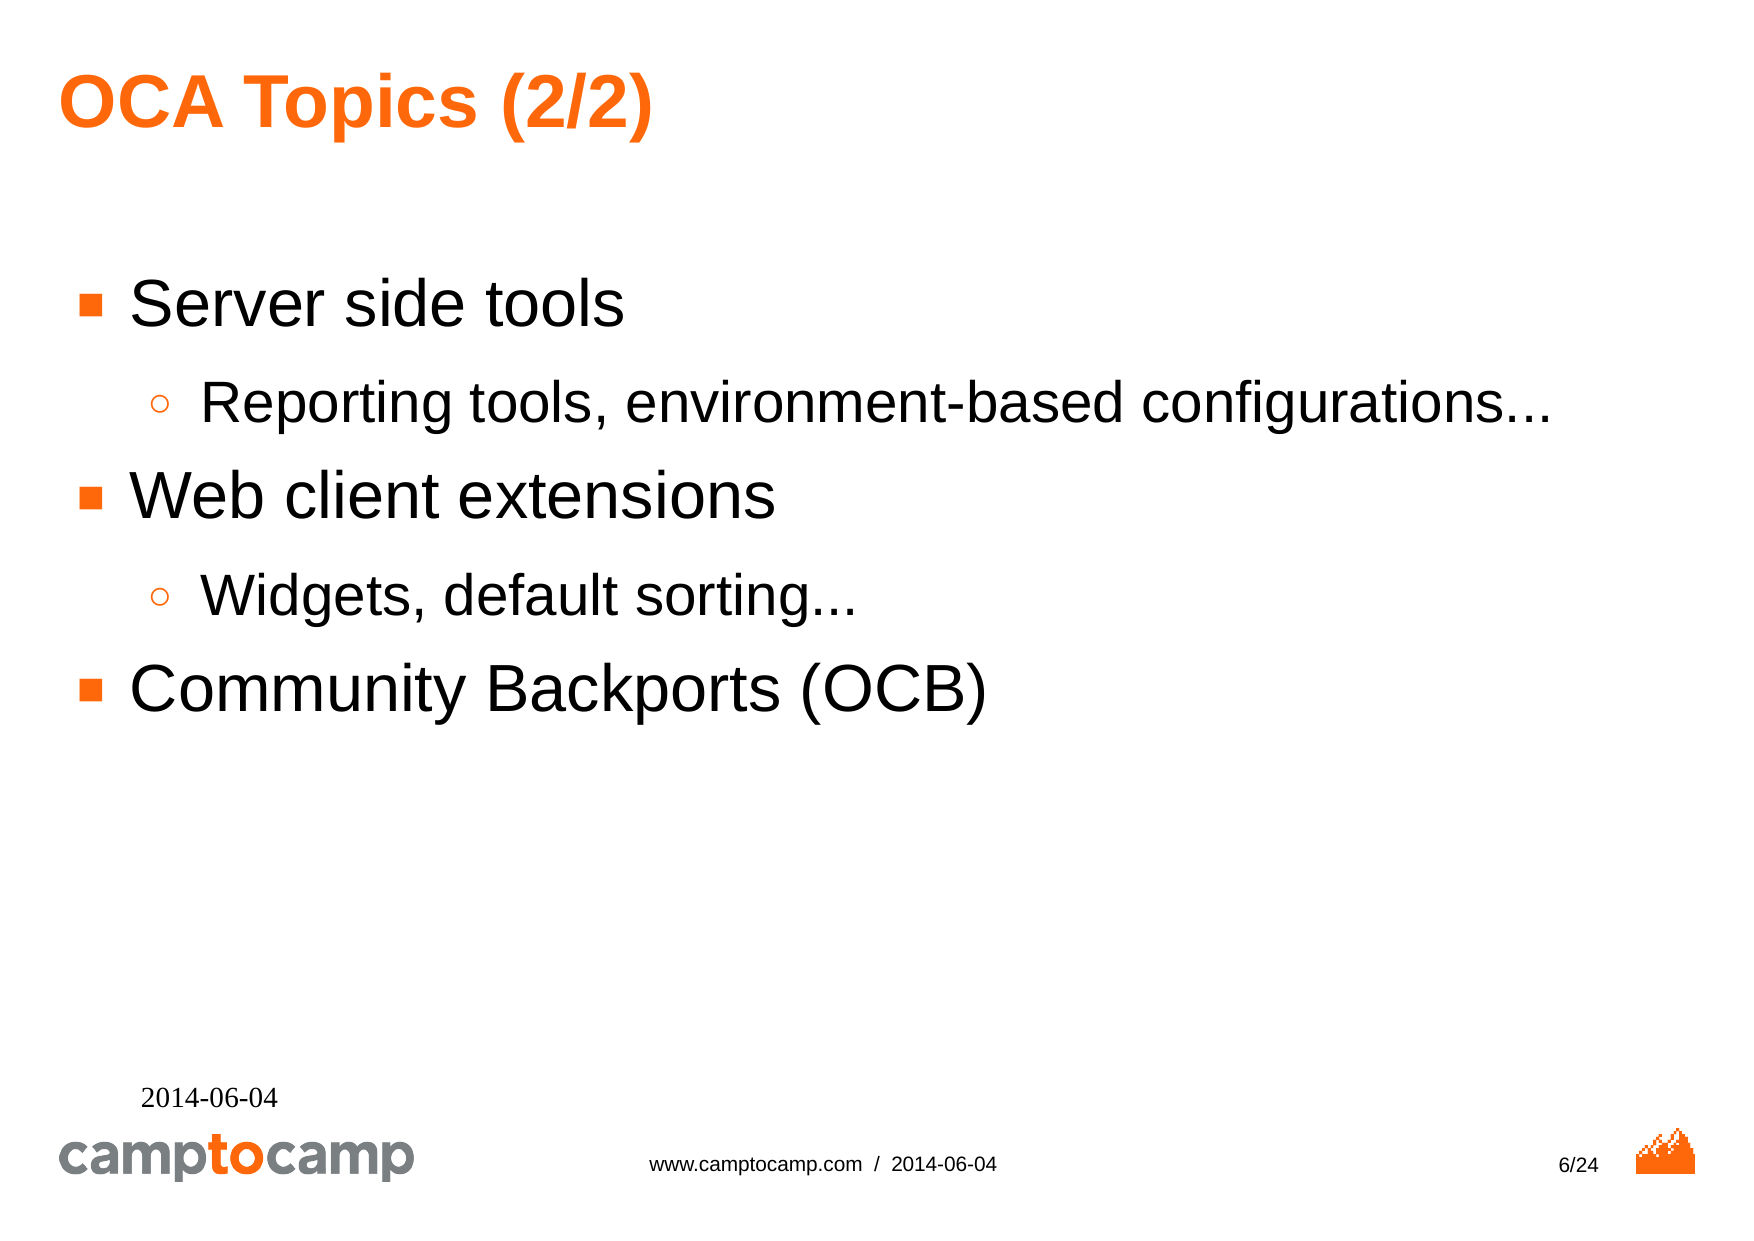

# OCA Topics (2/2)
Server side tools
Reporting tools, environment-based configurations...
Web client extensions
Widgets, default sorting...
Community Backports (OCB)
2014-06-04